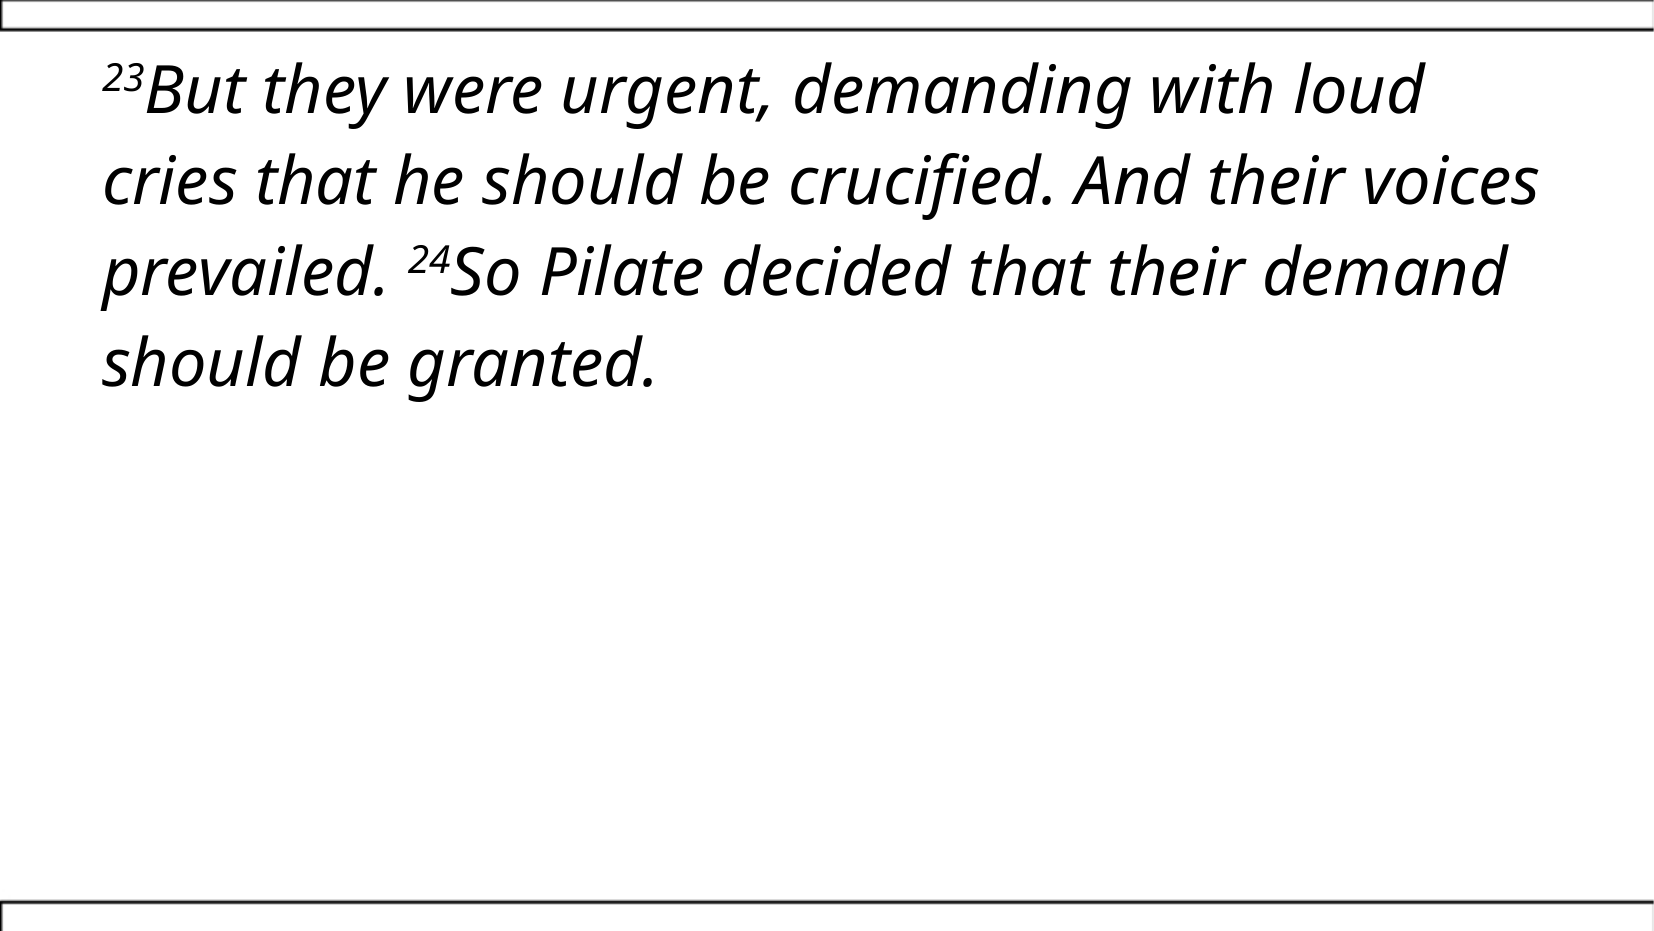

23But they were urgent, demanding with loud cries that he should be crucified. And their voices prevailed. 24So Pilate decided that their demand should be granted.